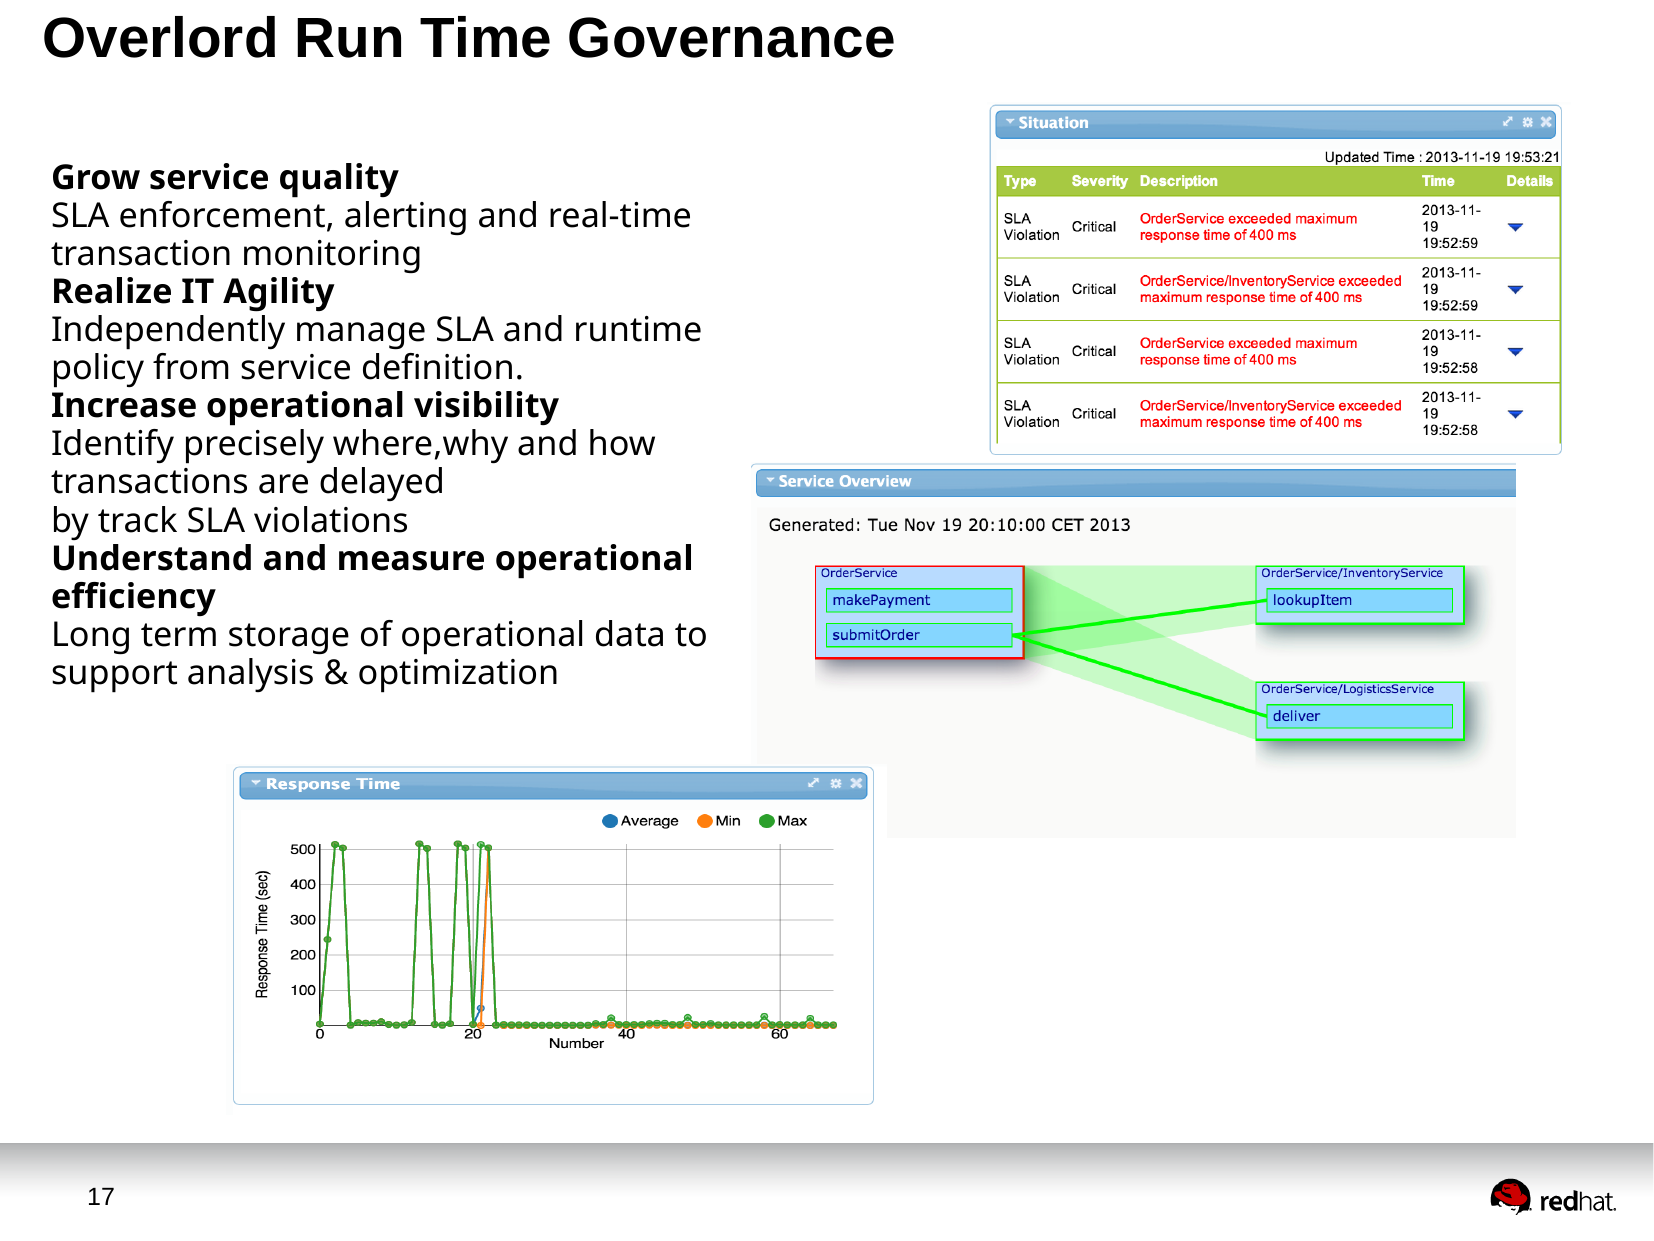

# Overlord Run Time Governance
Grow service quality
SLA enforcement, alerting and real-time transaction monitoring
Realize IT Agility
Independently manage SLA and runtime policy from service definition.
Increase operational visibility
Identify precisely where,why and how transactions are delayed
by track SLA violations
Understand and measure operational efficiency
Long term storage of operational data to support analysis & optimization